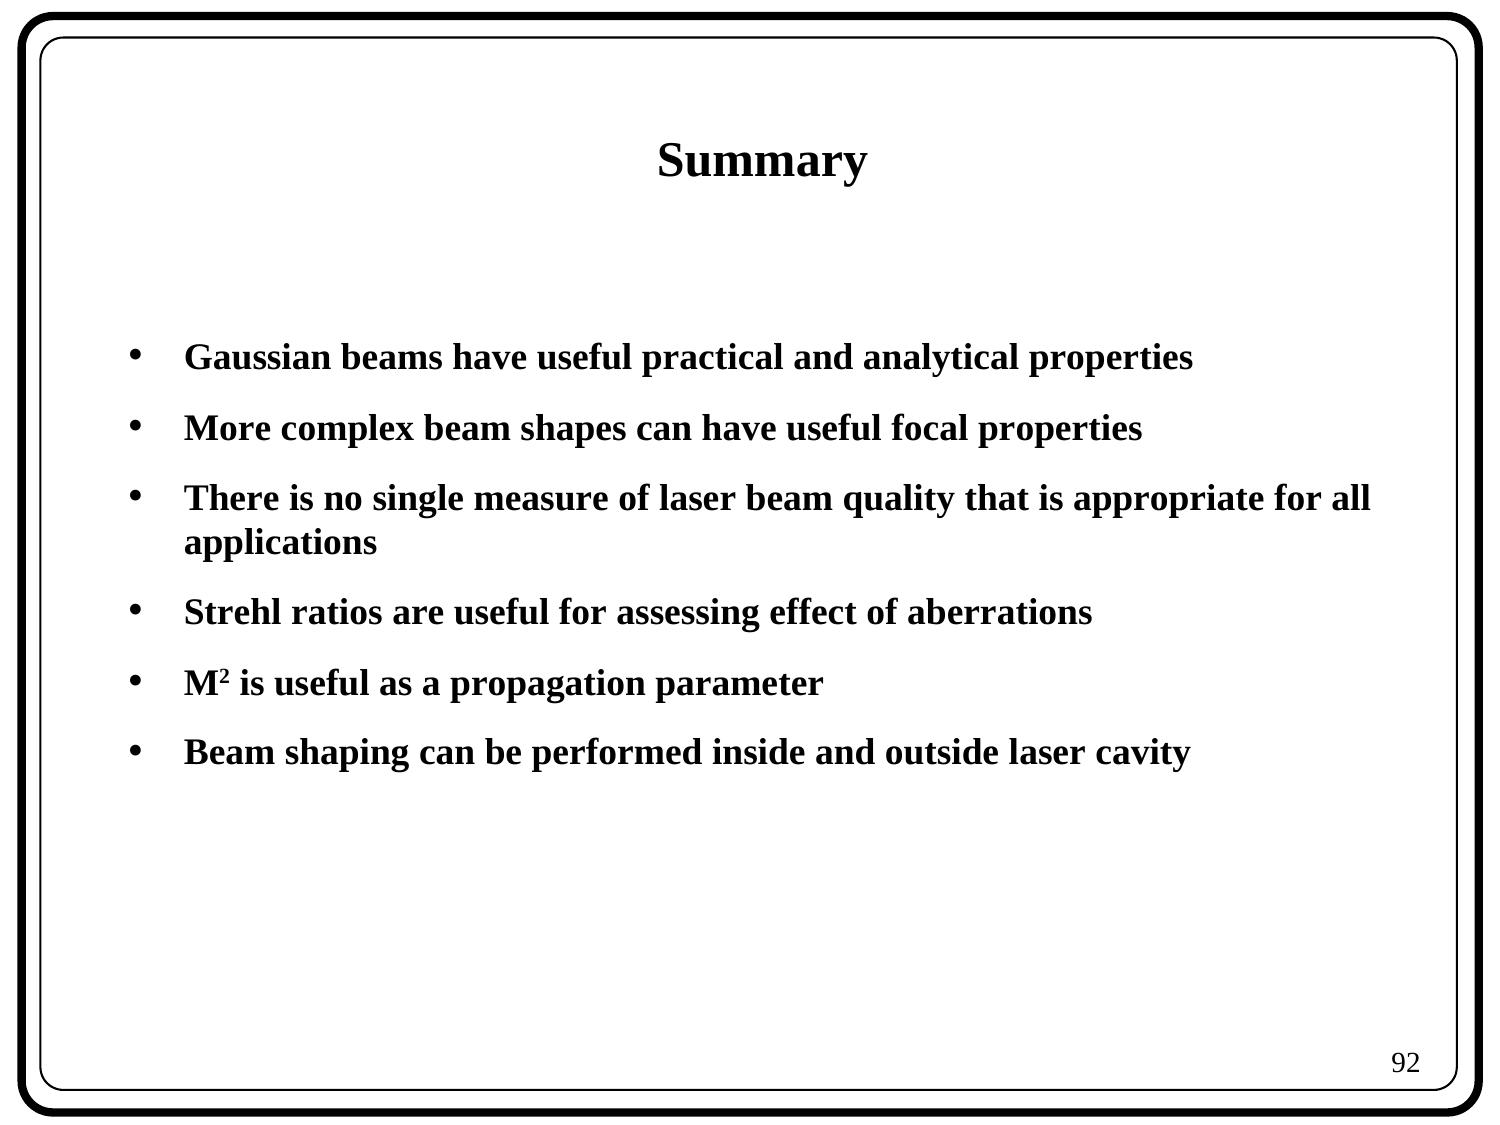

# Summary
Gaussian beams have useful practical and analytical properties
More complex beam shapes can have useful focal properties
There is no single measure of laser beam quality that is appropriate for all applications
Strehl ratios are useful for assessing effect of aberrations
M2 is useful as a propagation parameter
Beam shaping can be performed inside and outside laser cavity